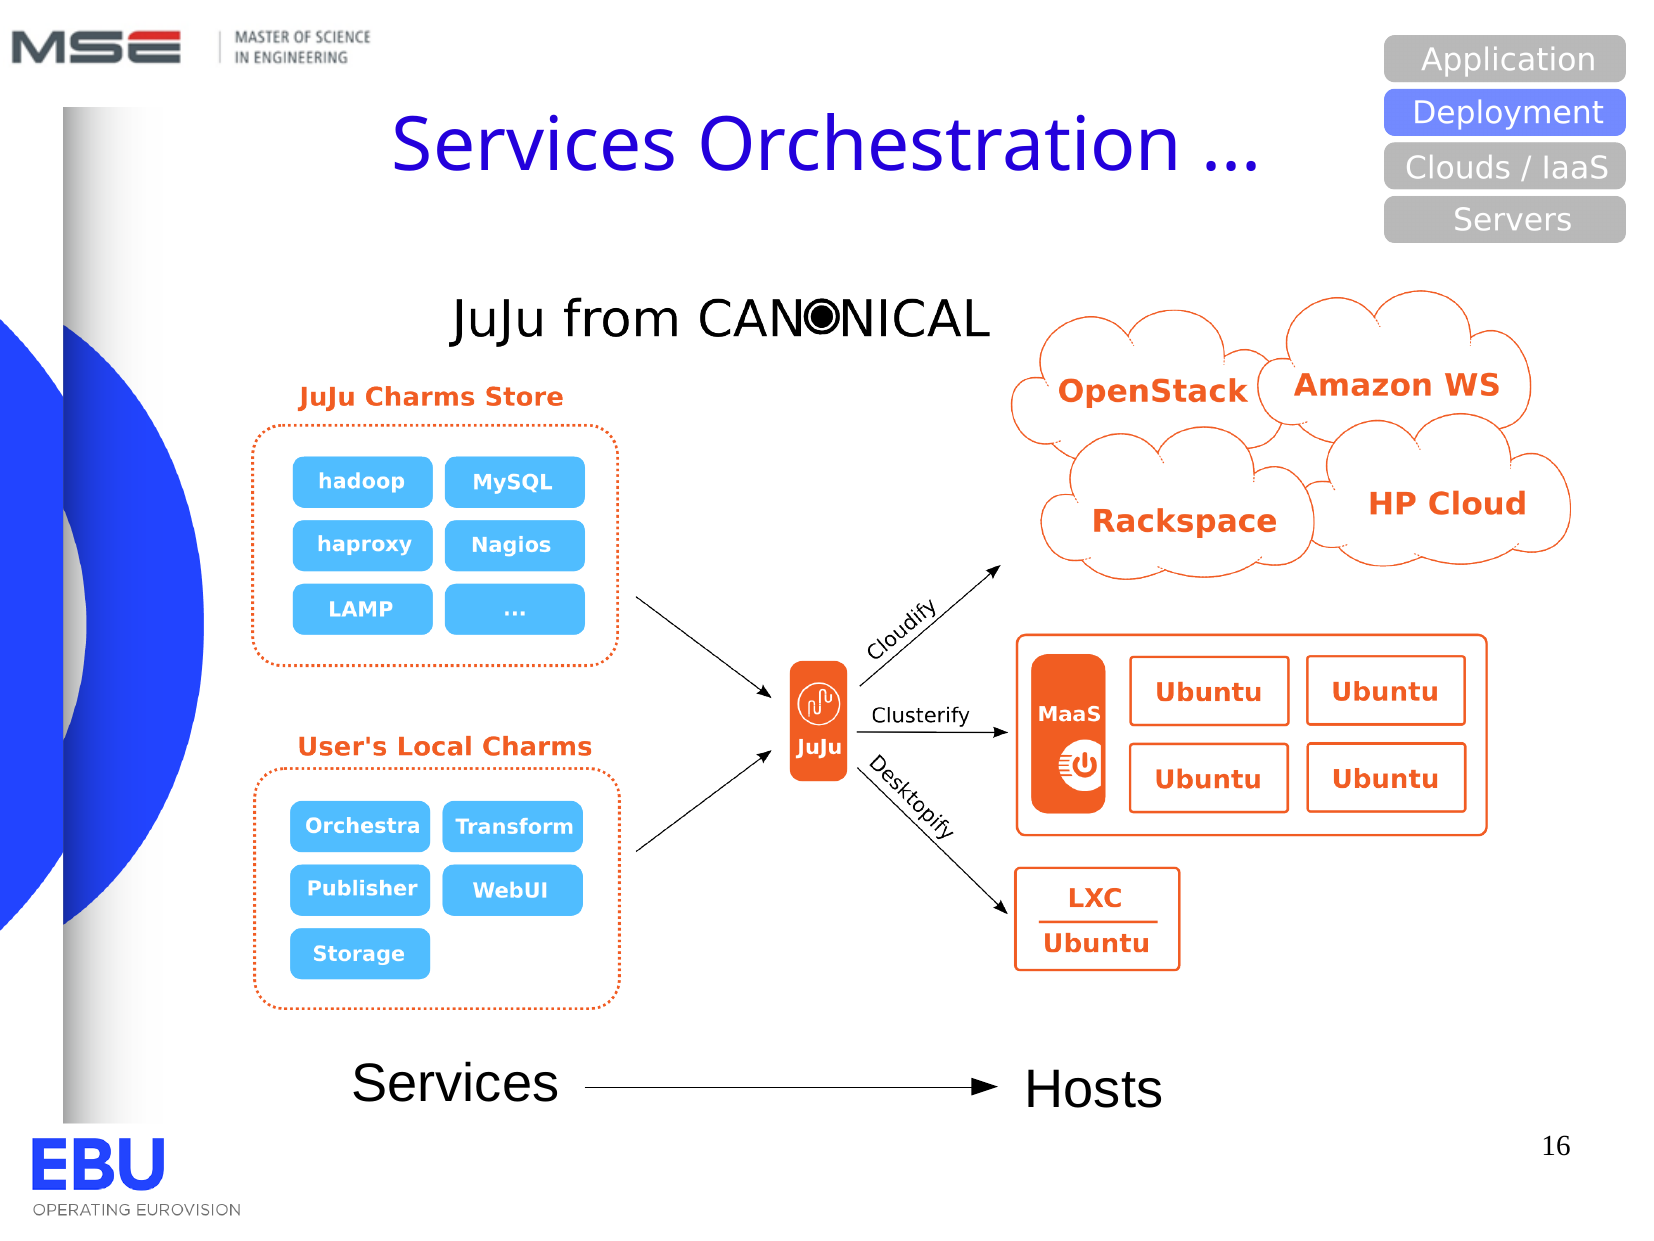

# Services Orchestration ...
Services
Hosts
16